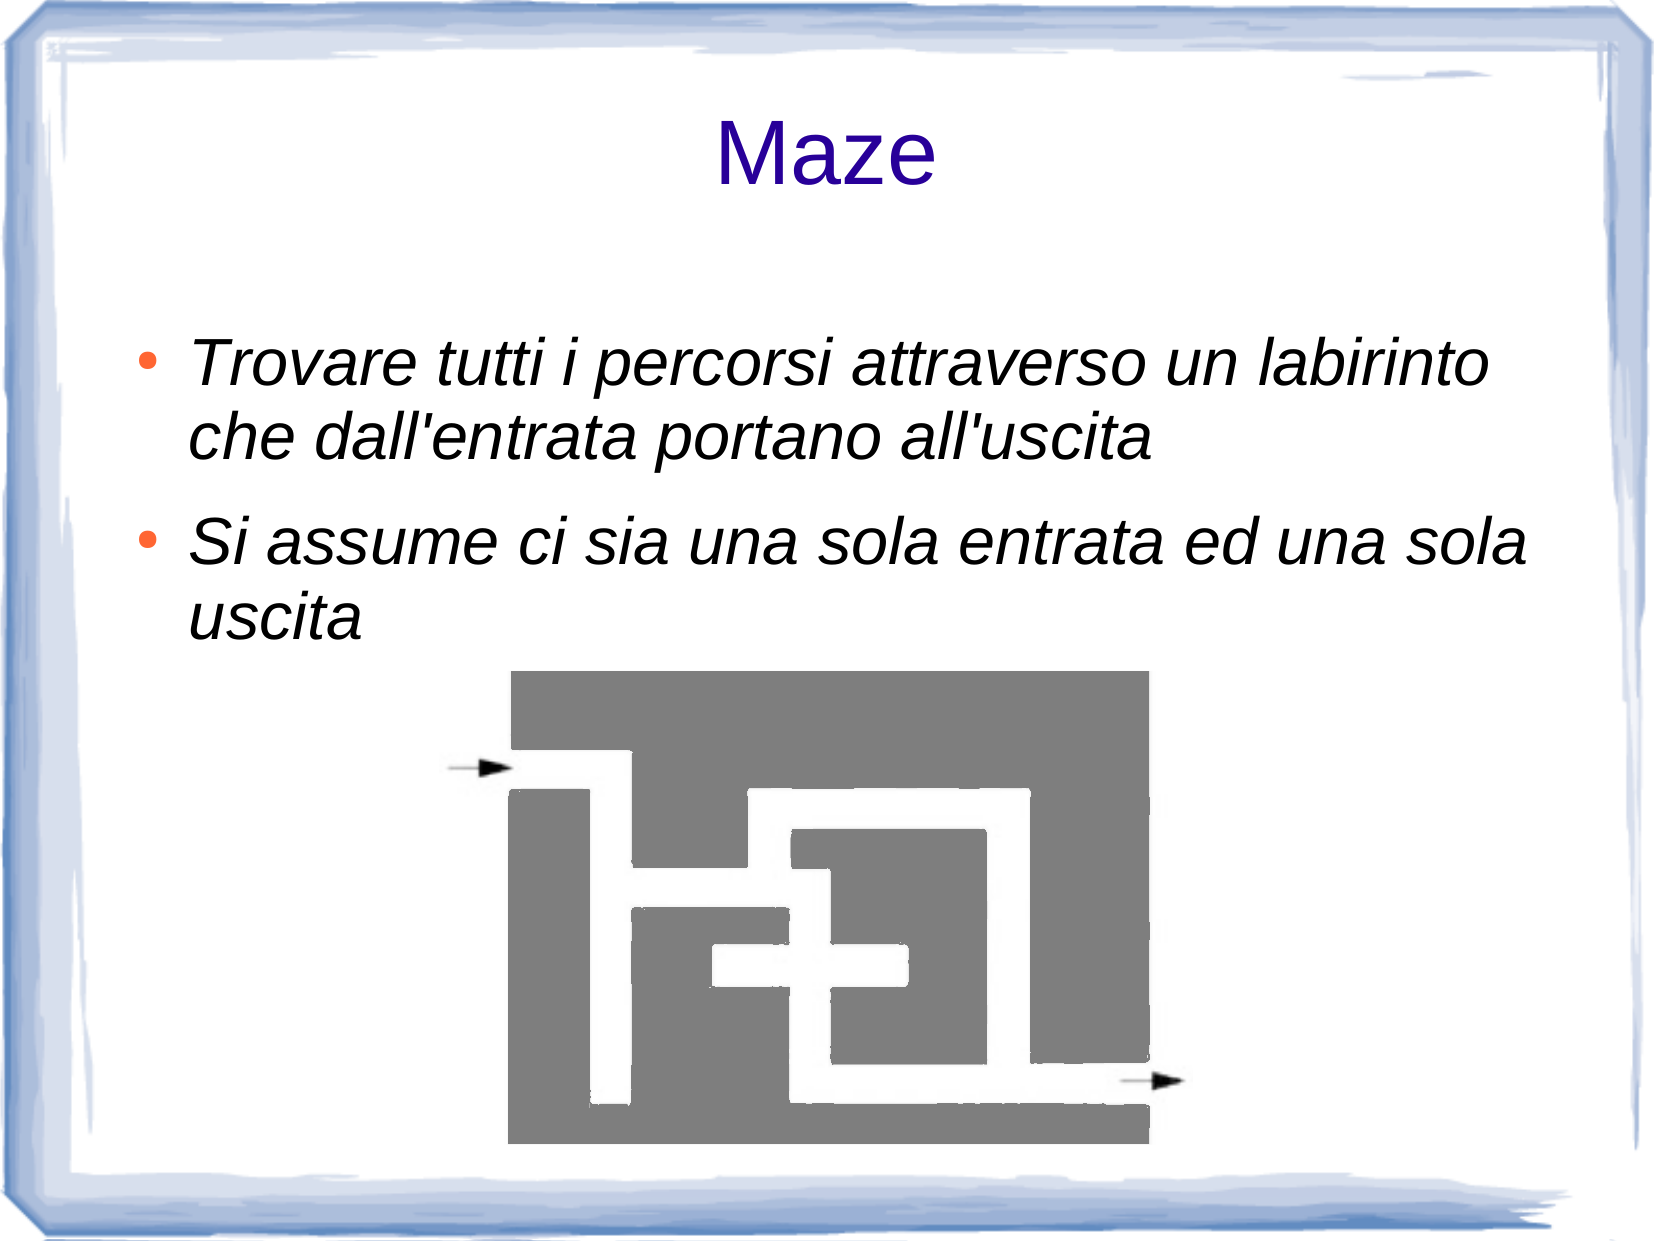

# Maze
Trovare tutti i percorsi attraverso un labirinto che dall'entrata portano all'uscita
Si assume ci sia una sola entrata ed una sola uscita